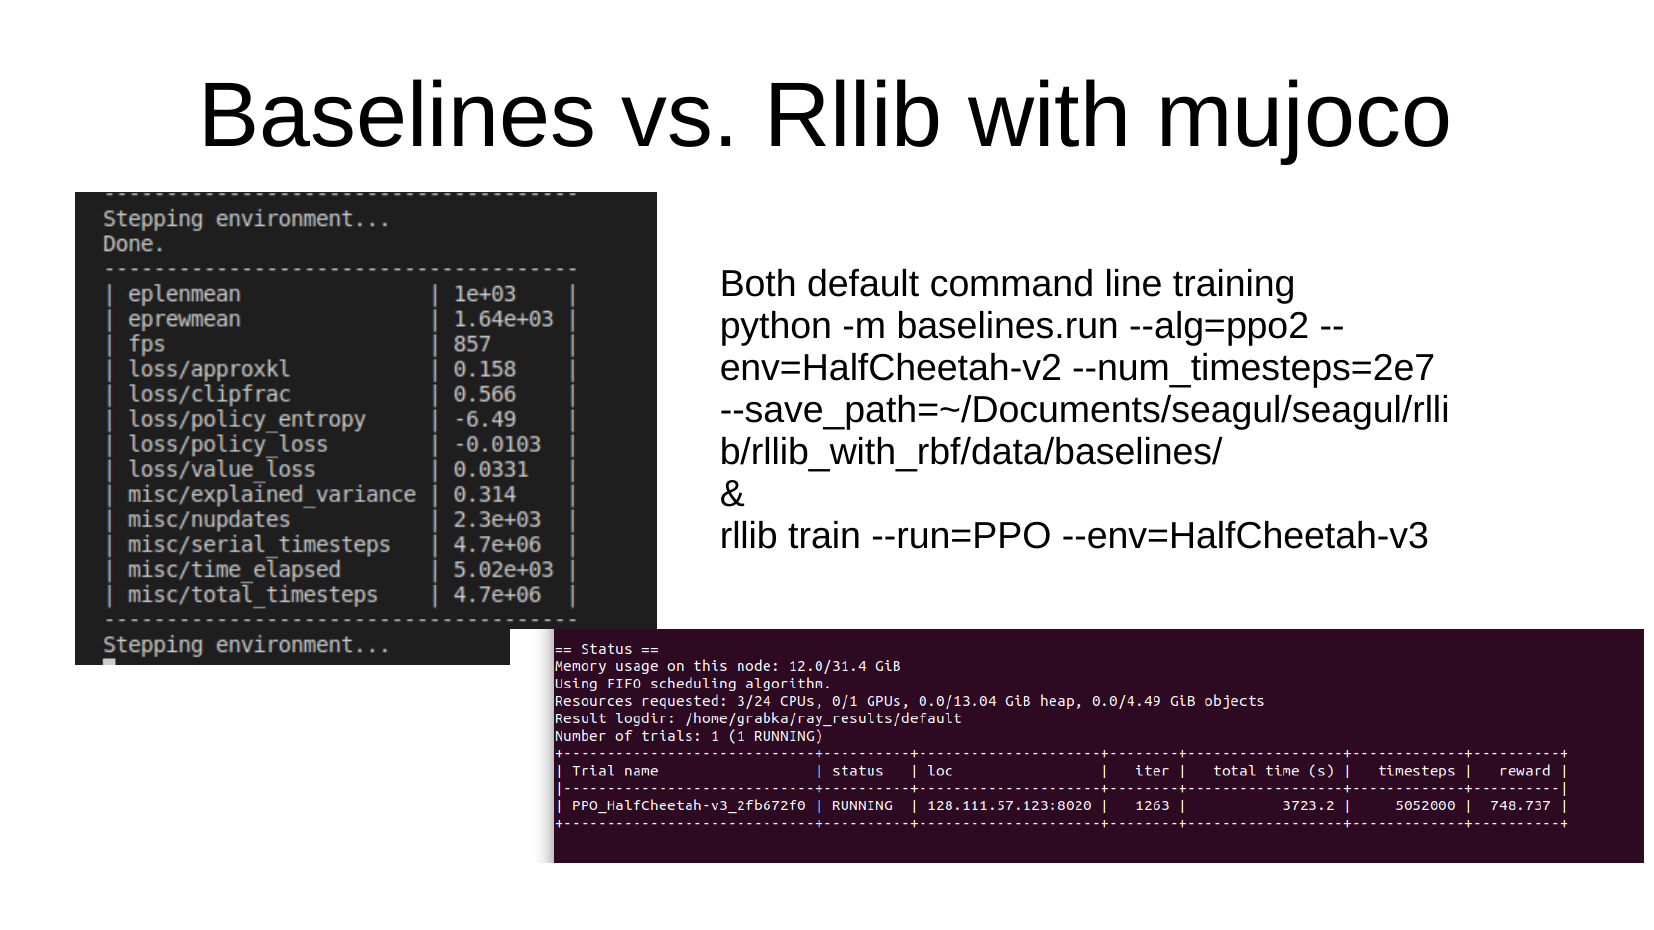

# Baselines vs. Rllib with mujoco
Both default command line training
python -m baselines.run --alg=ppo2 --env=HalfCheetah-v2 --num_timesteps=2e7 --save_path=~/Documents/seagul/seagul/rllib/rllib_with_rbf/data/baselines/
&
rllib train --run=PPO --env=HalfCheetah-v3